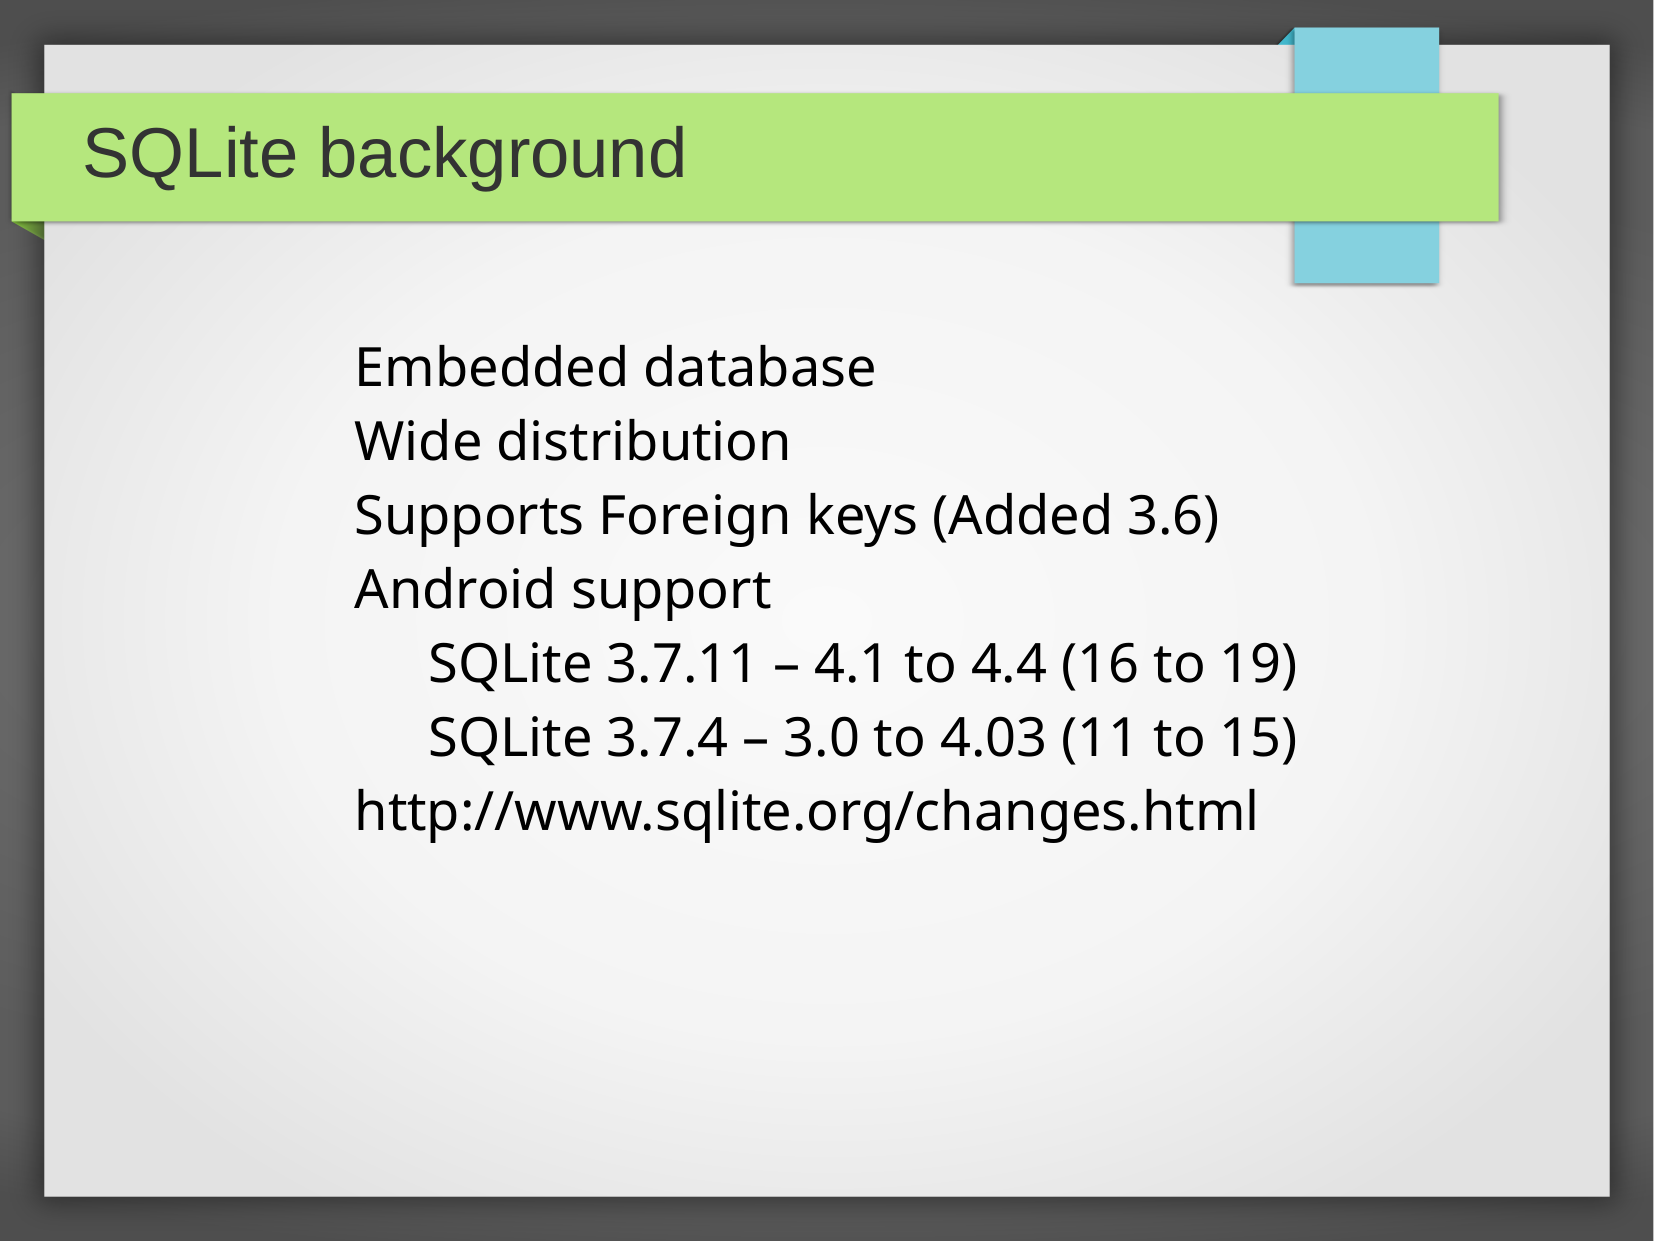

# SQLite background
Embedded database
Wide distribution
Supports Foreign keys (Added 3.6)
Android support
	SQLite 3.7.11 – 4.1 to 4.4 (16 to 19)
	SQLite 3.7.4 – 3.0 to 4.03 (11 to 15)
http://www.sqlite.org/changes.html